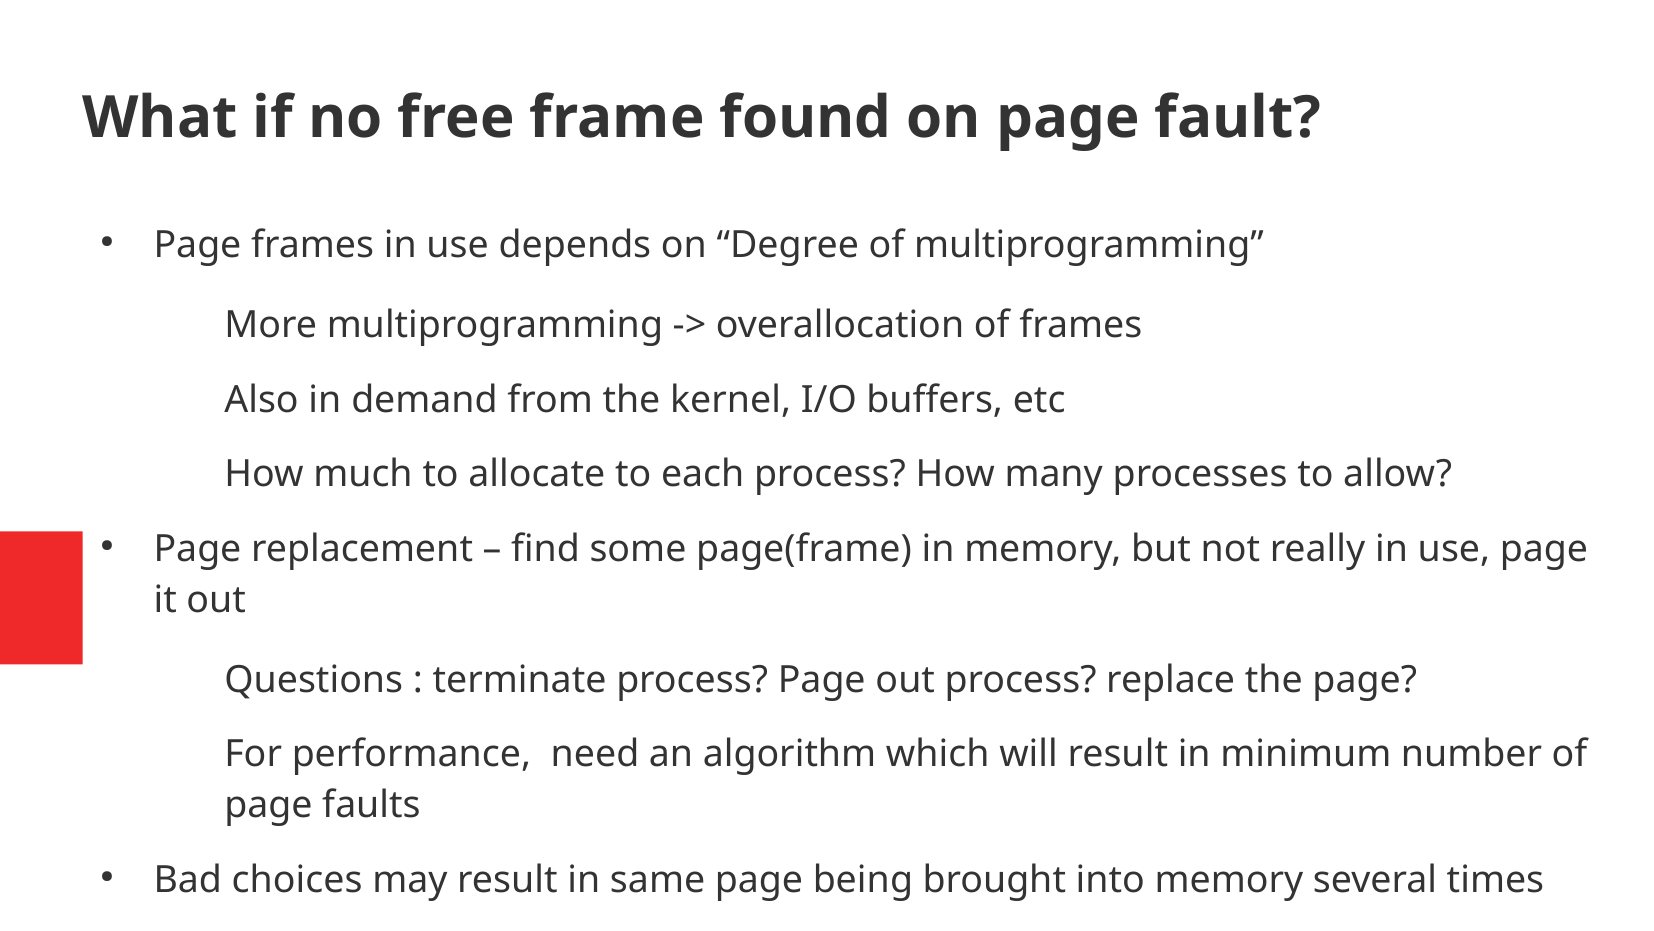

# What if no free frame found on page fault?
Page frames in use depends on “Degree of multiprogramming”
More multiprogramming -> overallocation of frames
Also in demand from the kernel, I/O buffers, etc
How much to allocate to each process? How many processes to allow?
Page replacement – find some page(frame) in memory, but not really in use, page it out
Questions : terminate process? Page out process? replace the page?
For performance, need an algorithm which will result in minimum number of page faults
Bad choices may result in same page being brought into memory several times